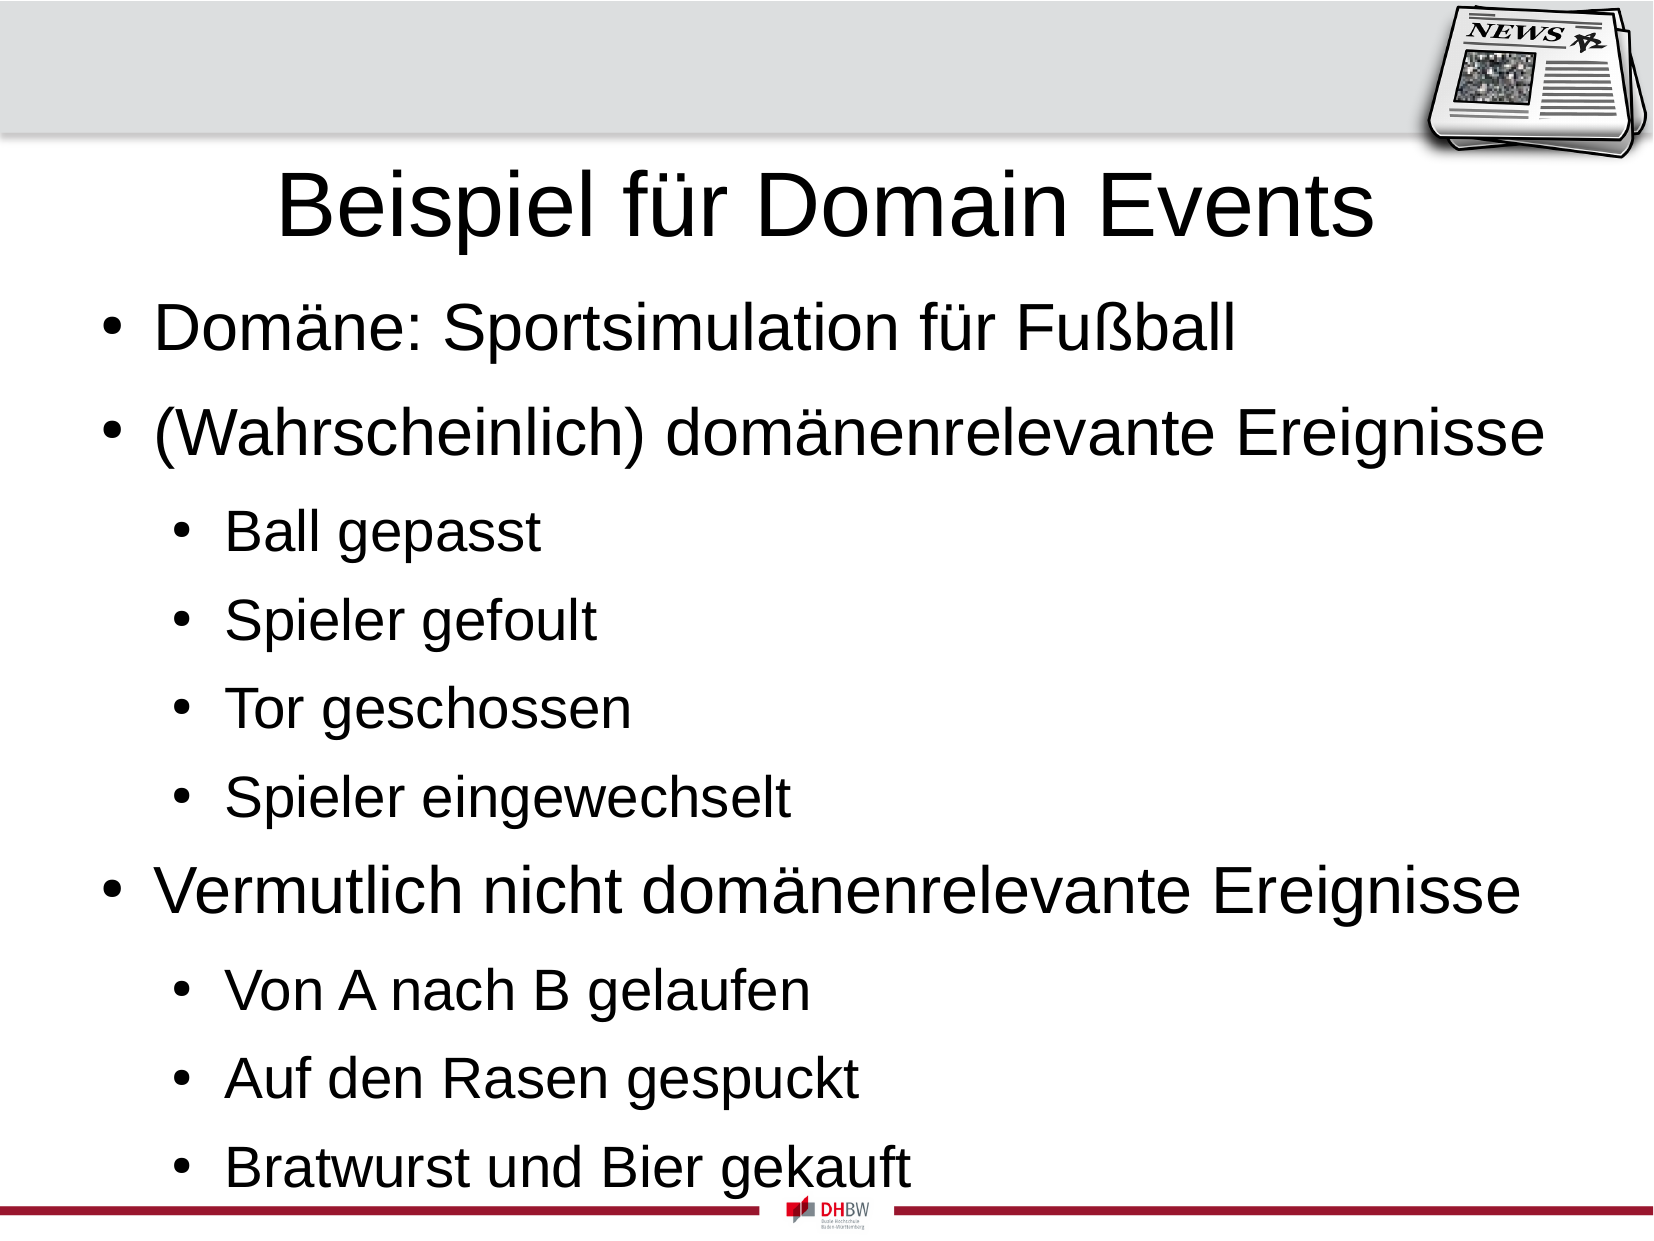

# Beispiel für Domain Events
Domäne: Sportsimulation für Fußball
(Wahrscheinlich) domänenrelevante Ereignisse
Ball gepasst
Spieler gefoult
Tor geschossen
Spieler eingewechselt
Vermutlich nicht domänenrelevante Ereignisse
Von A nach B gelaufen
Auf den Rasen gespuckt
Bratwurst und Bier gekauft